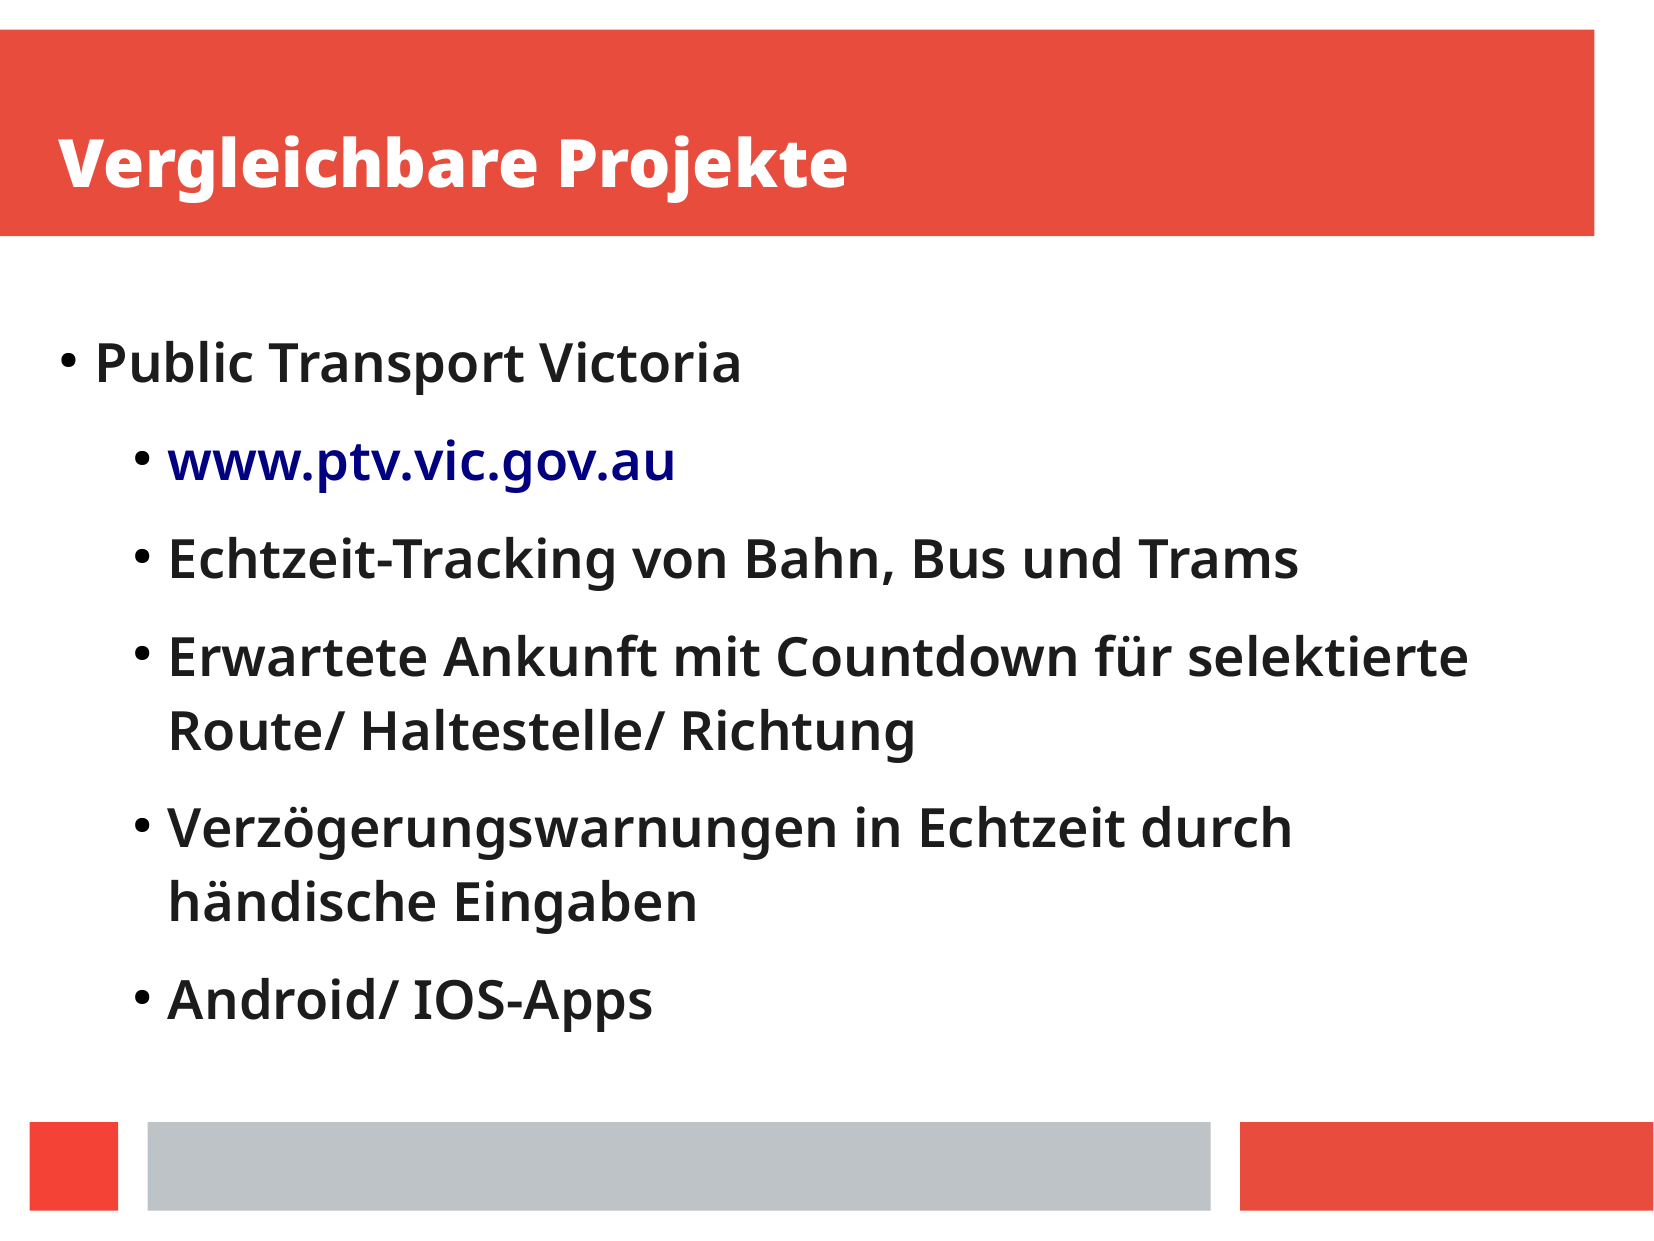

# Vergleichbare Projekte
Public Transport Victoria
www.ptv.vic.gov.au
Echtzeit-Tracking von Bahn, Bus und Trams
Erwartete Ankunft mit Countdown für selektierte Route/ Haltestelle/ Richtung
Verzögerungswarnungen in Echtzeit durch händische Eingaben
Android/ IOS-Apps